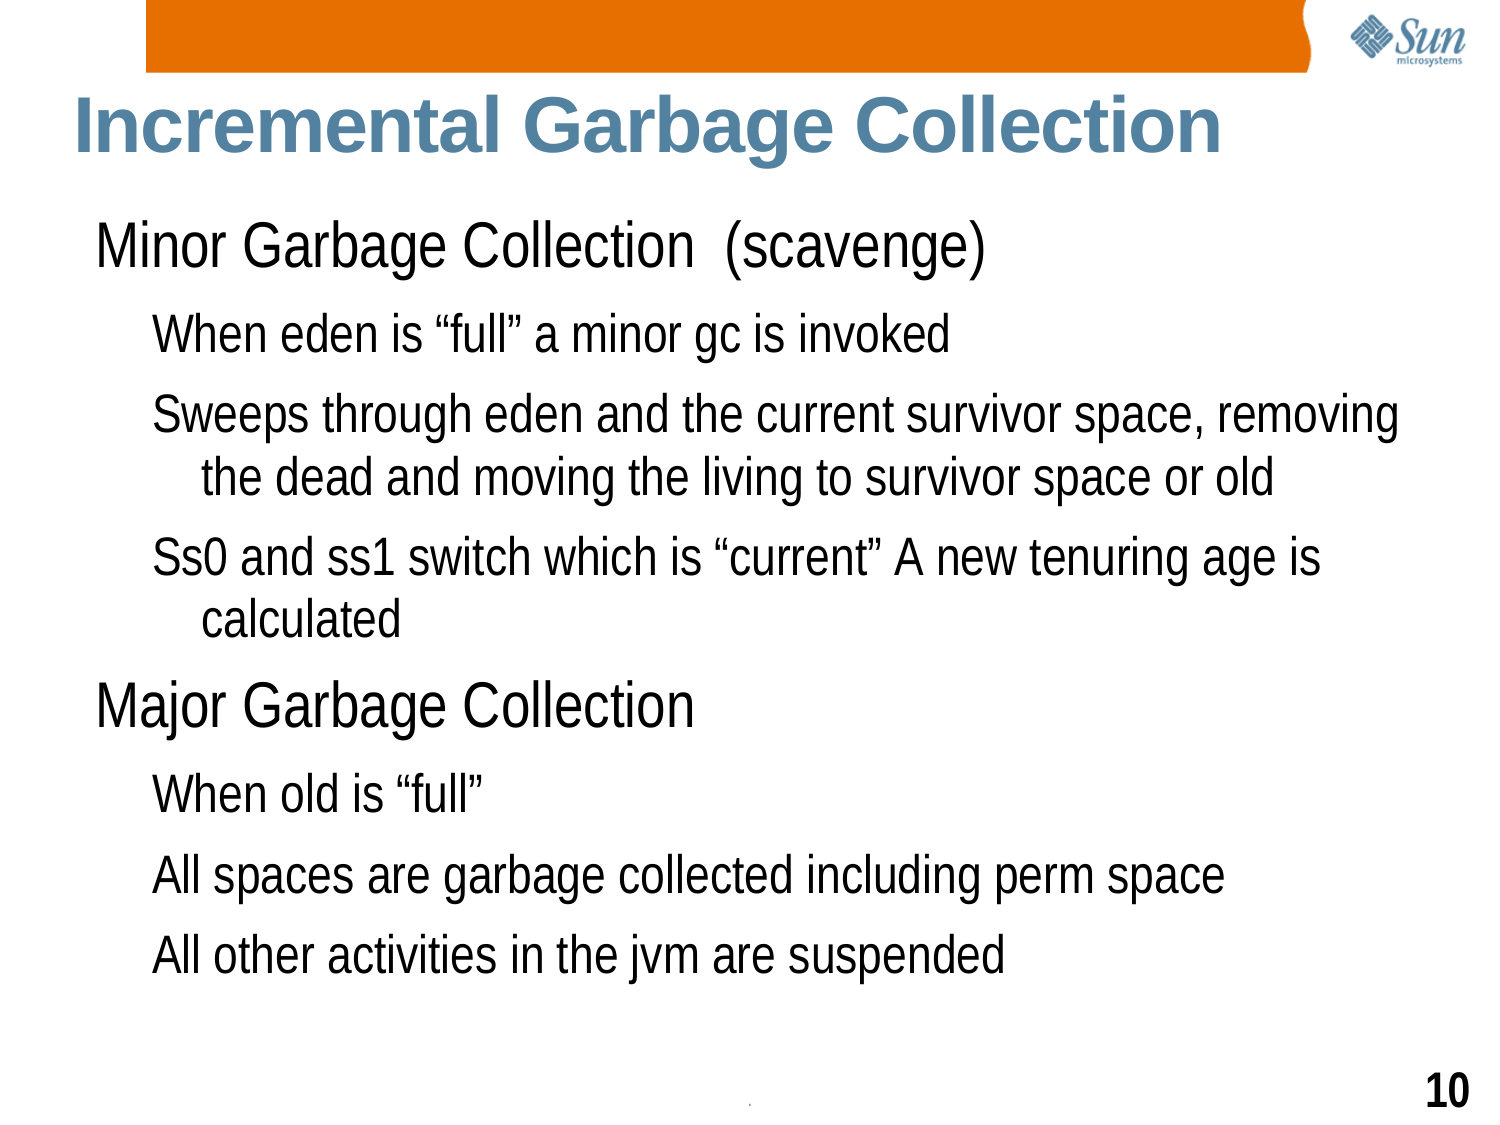

# Incremental Garbage Collection
Minor Garbage Collection (scavenge)
When eden is “full” a minor gc is invoked
Sweeps through eden and the current survivor space, removing the dead and moving the living to survivor space or old
Ss0 and ss1 switch which is “current” A new tenuring age is calculated
Major Garbage Collection
When old is “full”
All spaces are garbage collected including perm space
All other activities in the jvm are suspended